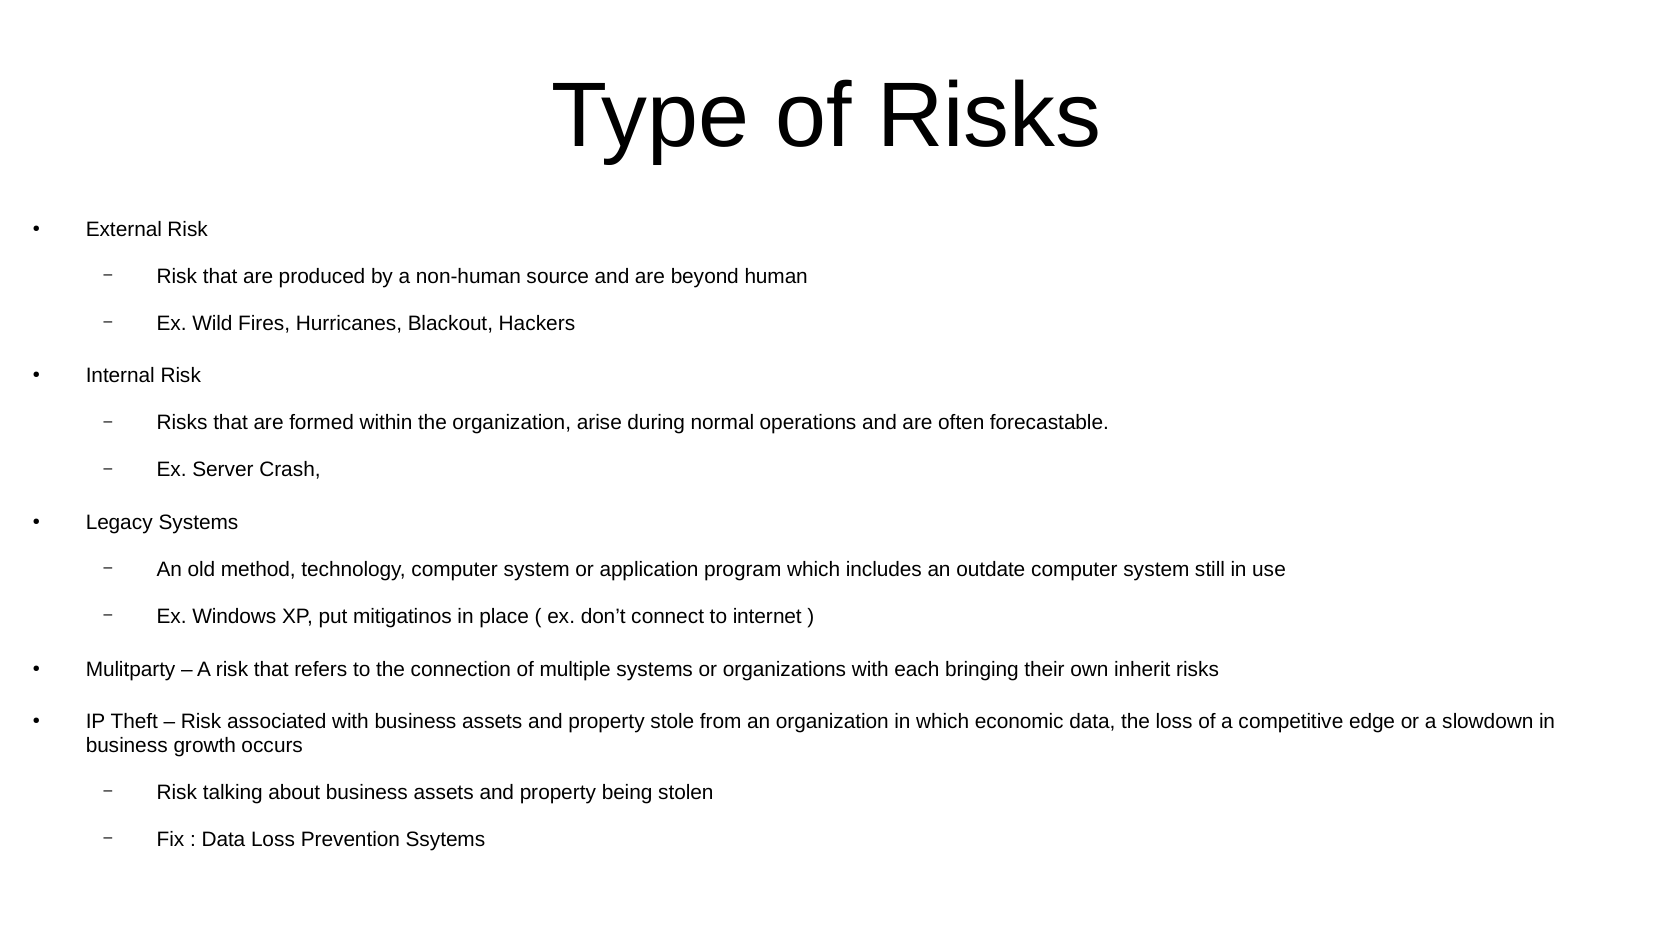

# Type of Risks
External Risk
Risk that are produced by a non-human source and are beyond human
Ex. Wild Fires, Hurricanes, Blackout, Hackers
Internal Risk
Risks that are formed within the organization, arise during normal operations and are often forecastable.
Ex. Server Crash,
Legacy Systems
An old method, technology, computer system or application program which includes an outdate computer system still in use
Ex. Windows XP, put mitigatinos in place ( ex. don’t connect to internet )
Mulitparty – A risk that refers to the connection of multiple systems or organizations with each bringing their own inherit risks
IP Theft – Risk associated with business assets and property stole from an organization in which economic data, the loss of a competitive edge or a slowdown in business growth occurs
Risk talking about business assets and property being stolen
Fix : Data Loss Prevention Ssytems